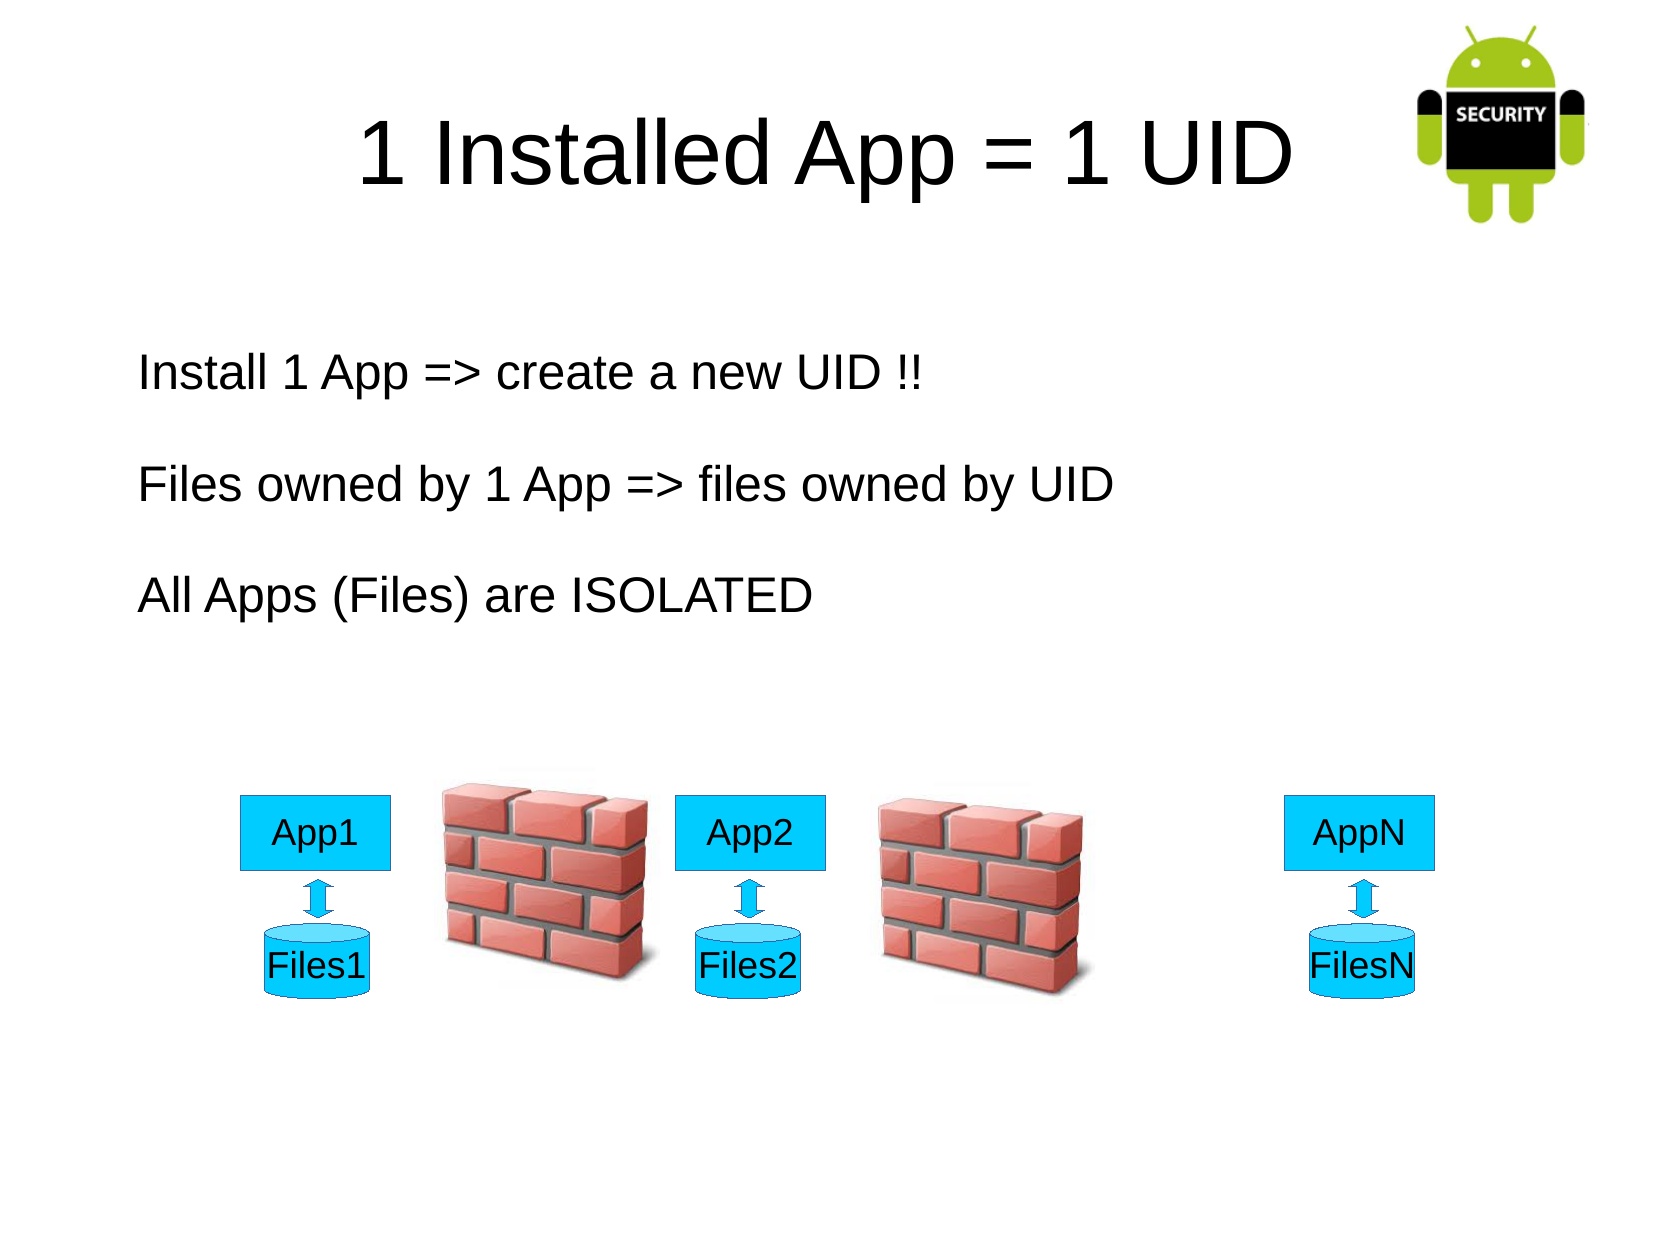

# 1 Installed App = 1 UID
Install 1 App => create a new UID !!
Files owned by 1 App => files owned by UID
All Apps (Files) are ISOLATED
App1
App2
AppN
Files1
Files2
FilesN